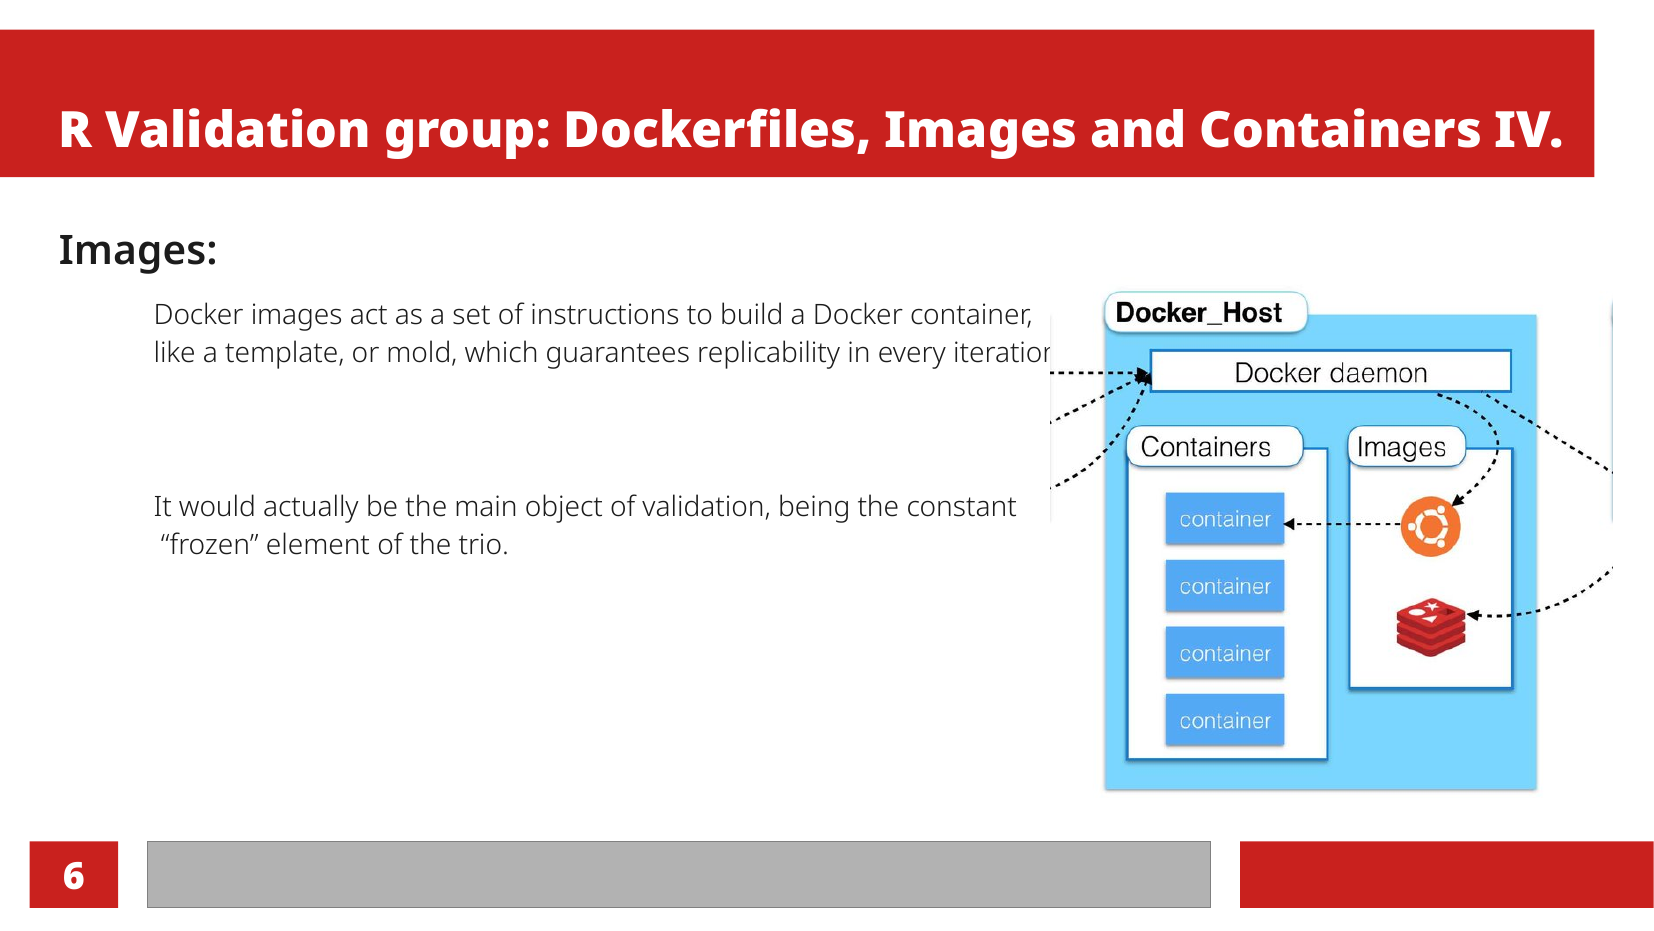

# R Validation group: Dockerfiles, Images and Containers IV.
Images:
Docker images act as a set of instructions to build a Docker container,
like a template, or mold, which guarantees replicability in every iteration.
It would actually be the main object of validation, being the constant
 “frozen” element of the trio.
6